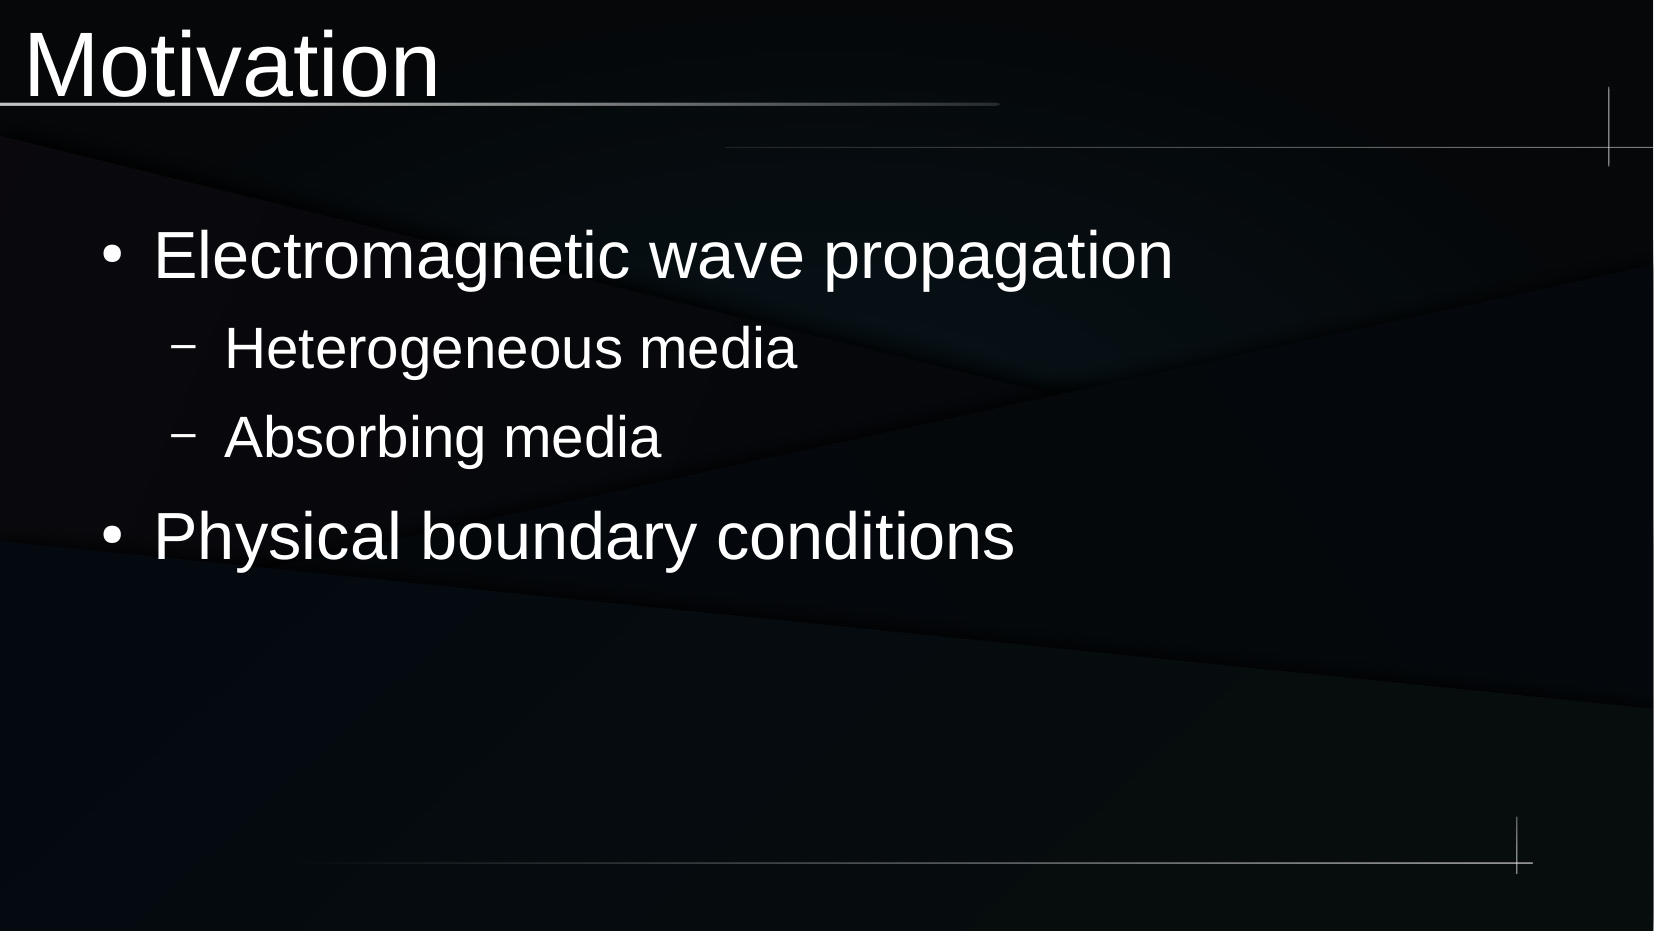

# Motivation
Electromagnetic wave propagation
Heterogeneous media
Absorbing media
Physical boundary conditions